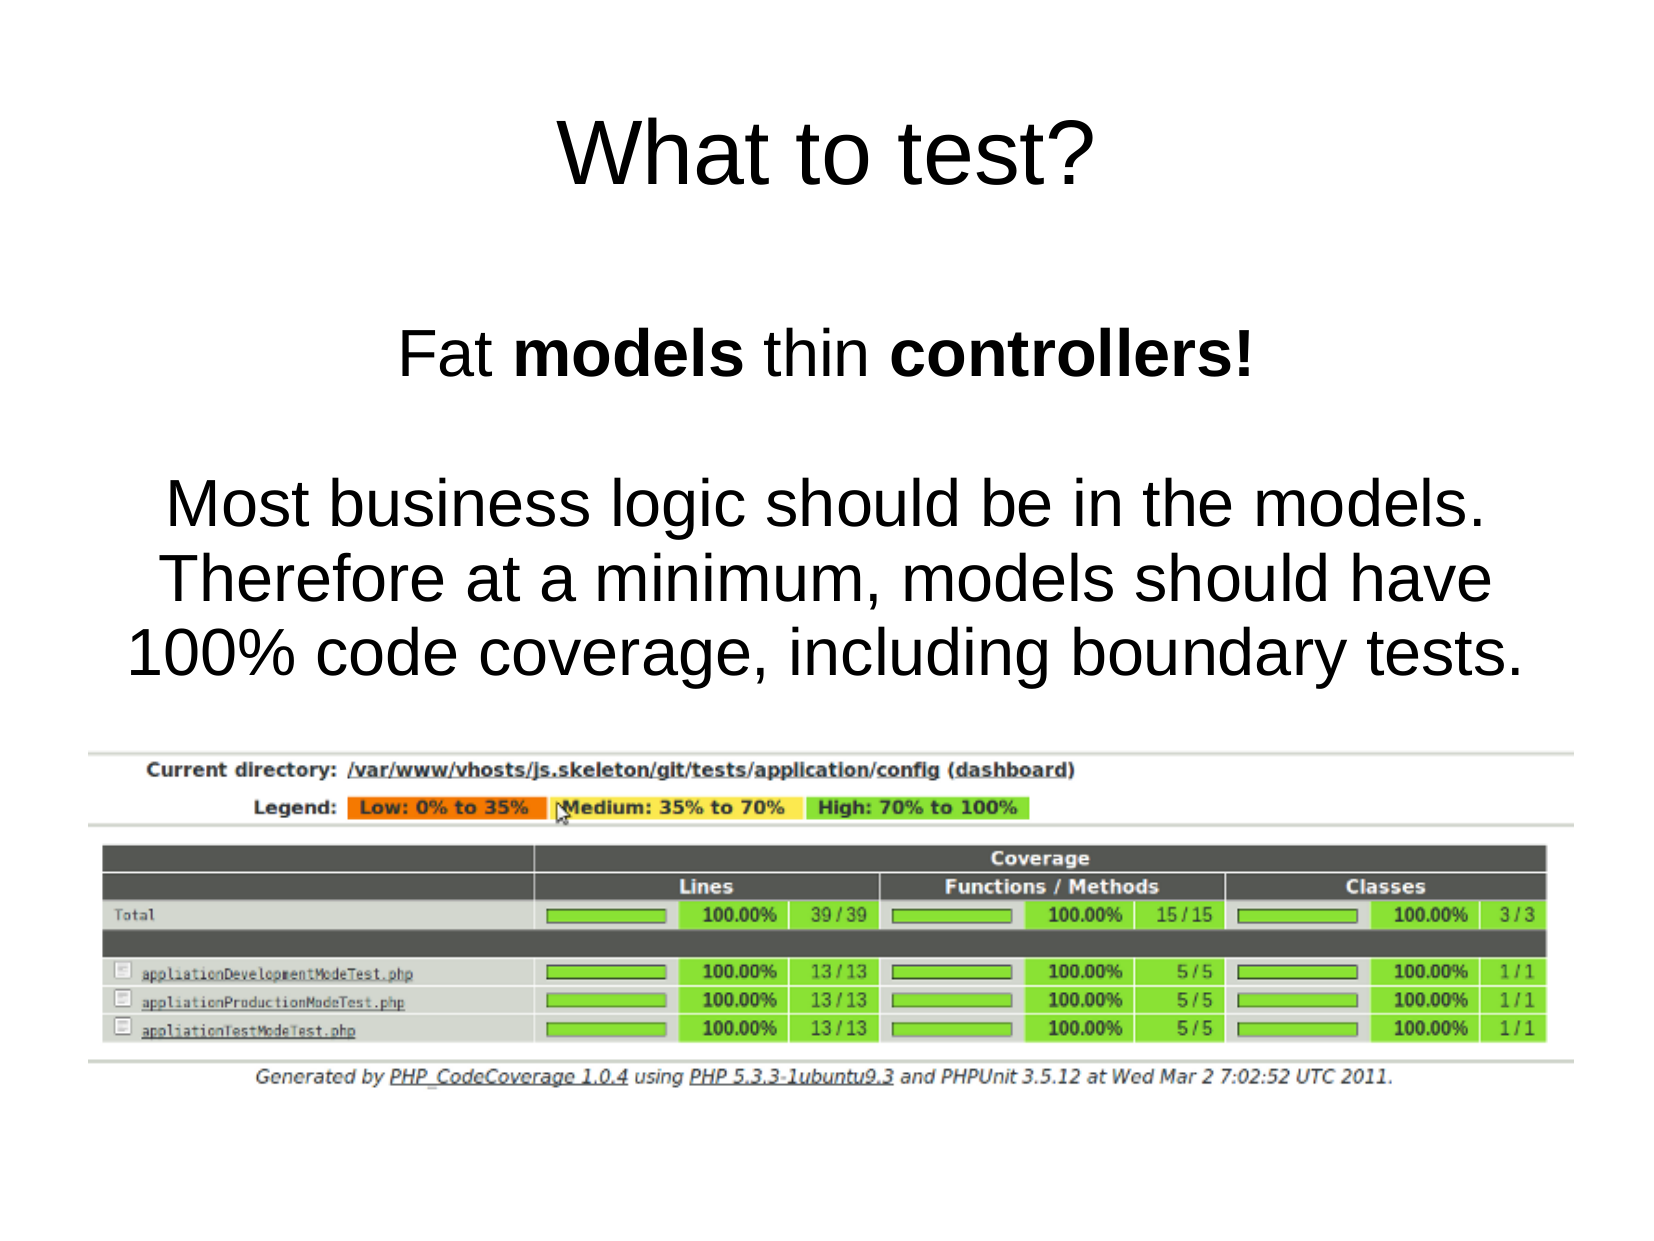

# What to test?
Fat models thin controllers!
Most business logic should be in the models. Therefore at a minimum, models should have 100% code coverage, including boundary tests.